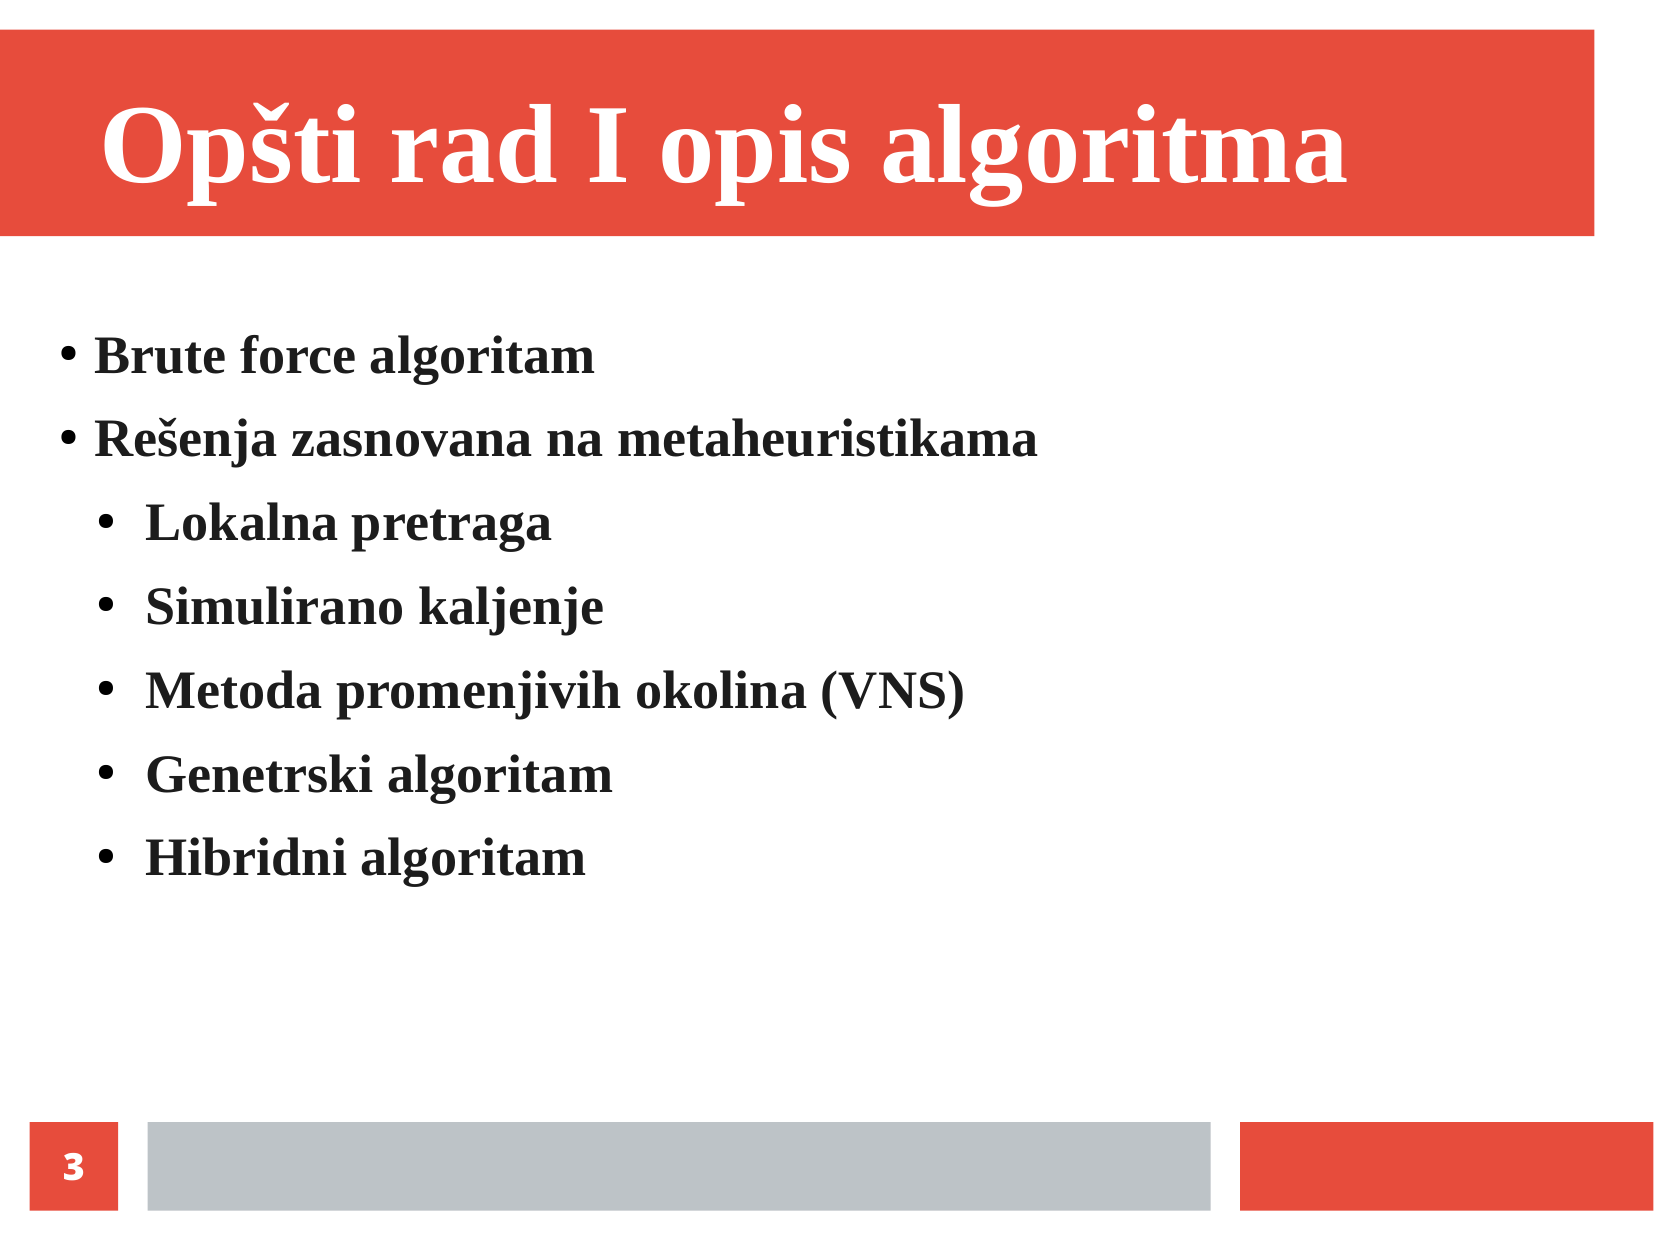

# Opšti rad I opis algoritma
Brute force algoritam
Rešenja zasnovana na metaheuristikama
 Lokalna pretraga
 Simulirano kaljenje
 Metoda promenjivih okolina (VNS)
 Genetrski algoritam
 Hibridni algoritam
3